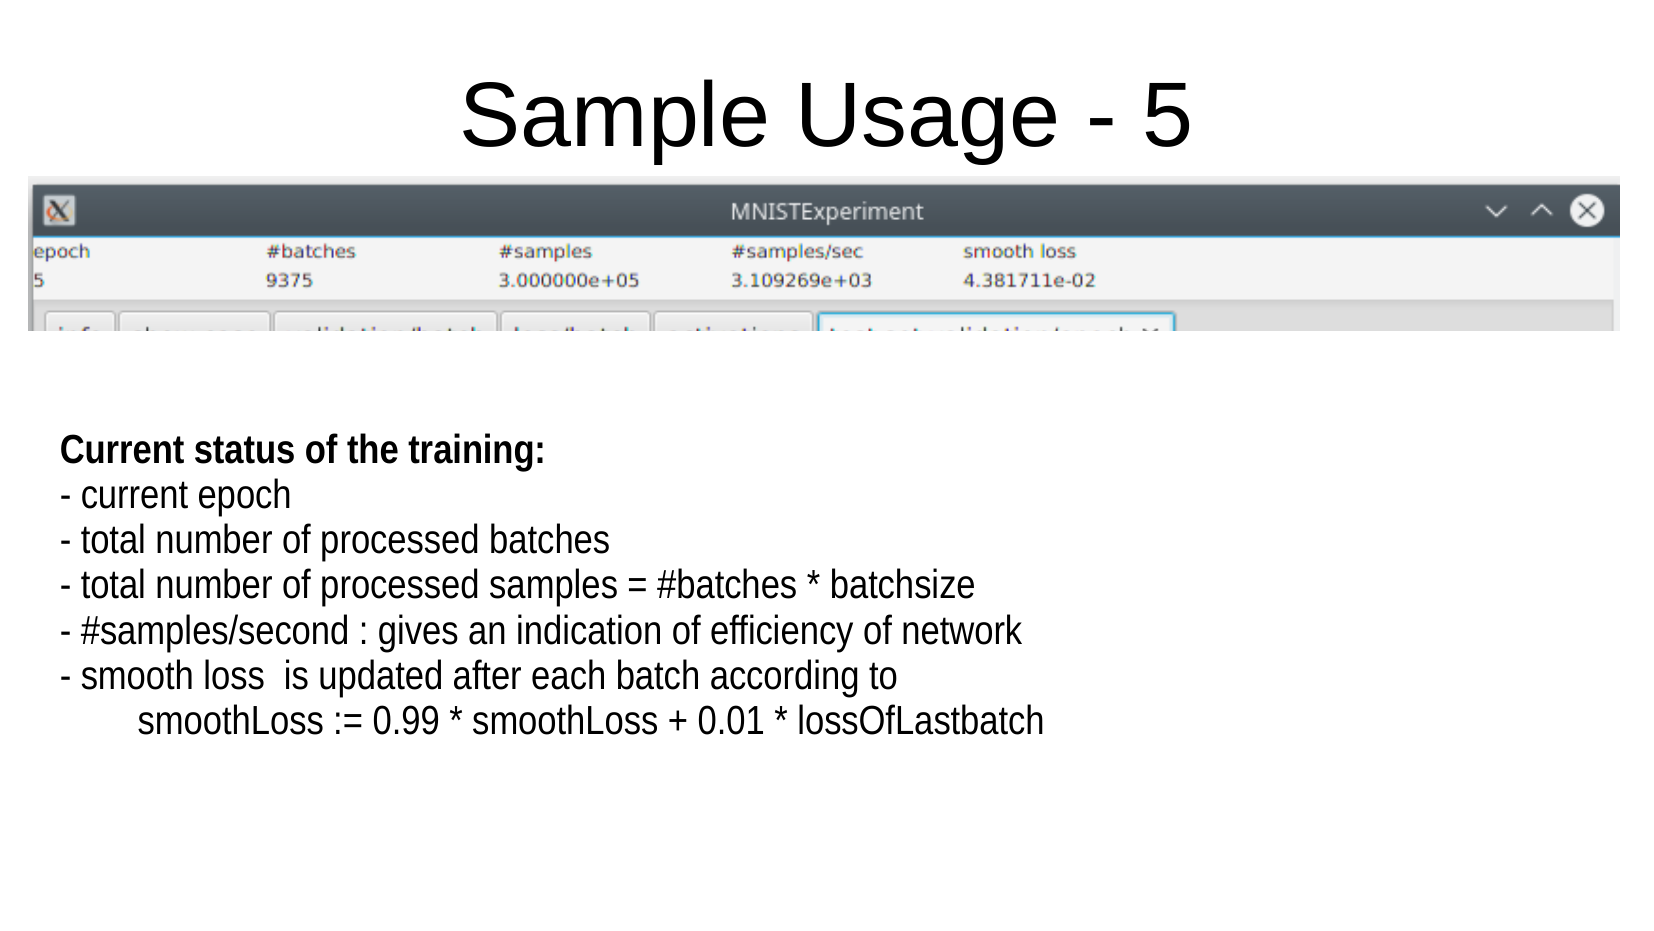

# Sample Usage - 5
Current status of the training:
- current epoch
- total number of processed batches
- total number of processed samples = #batches * batchsize
- #samples/second : gives an indication of efficiency of network
- smooth loss is updated after each batch according to
		smoothLoss := 0.99 * smoothLoss + 0.01 * lossOfLastbatch